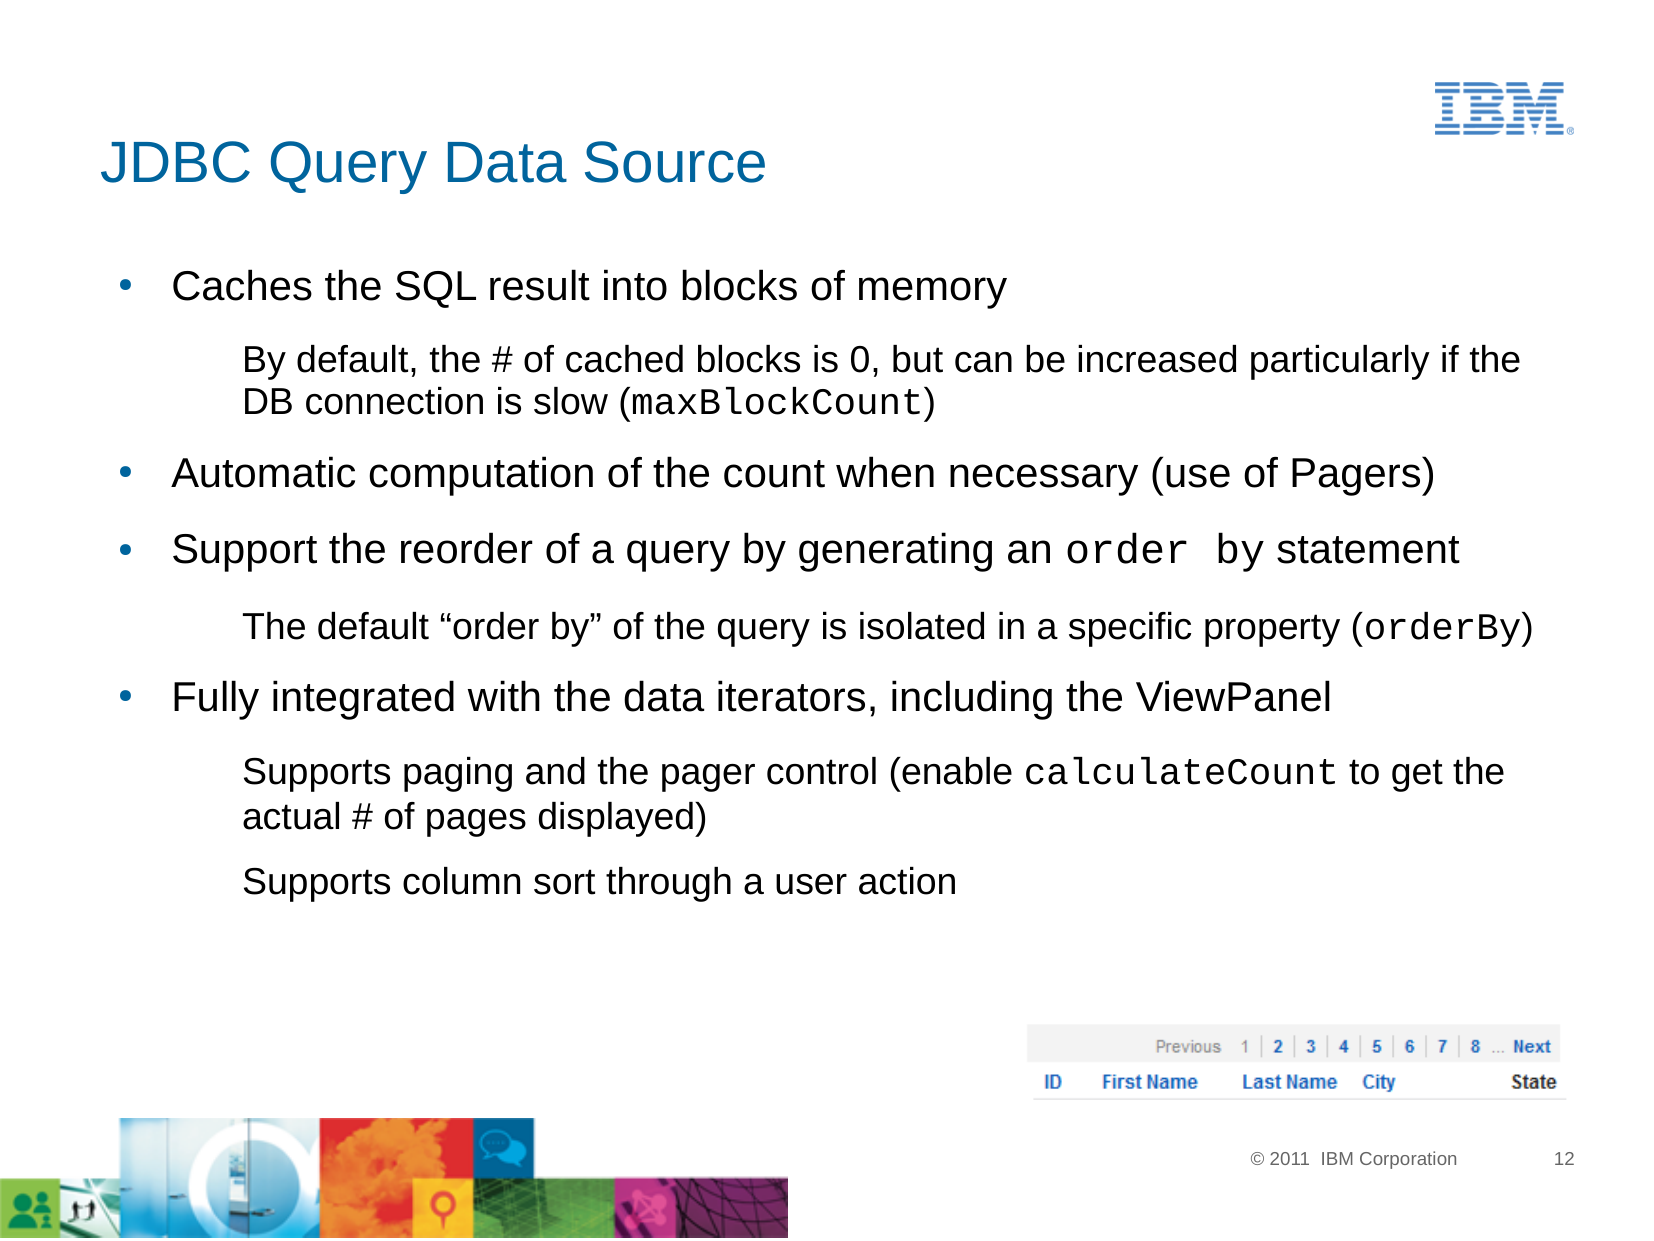

# JDBC Query Data Source
Caches the SQL result into blocks of memory
By default, the # of cached blocks is 0, but can be increased particularly if the DB connection is slow (maxBlockCount)
Automatic computation of the count when necessary (use of Pagers)
Support the reorder of a query by generating an order by statement
The default “order by” of the query is isolated in a specific property (orderBy)
Fully integrated with the data iterators, including the ViewPanel
Supports paging and the pager control (enable calculateCount to get the actual # of pages displayed)
Supports column sort through a user action